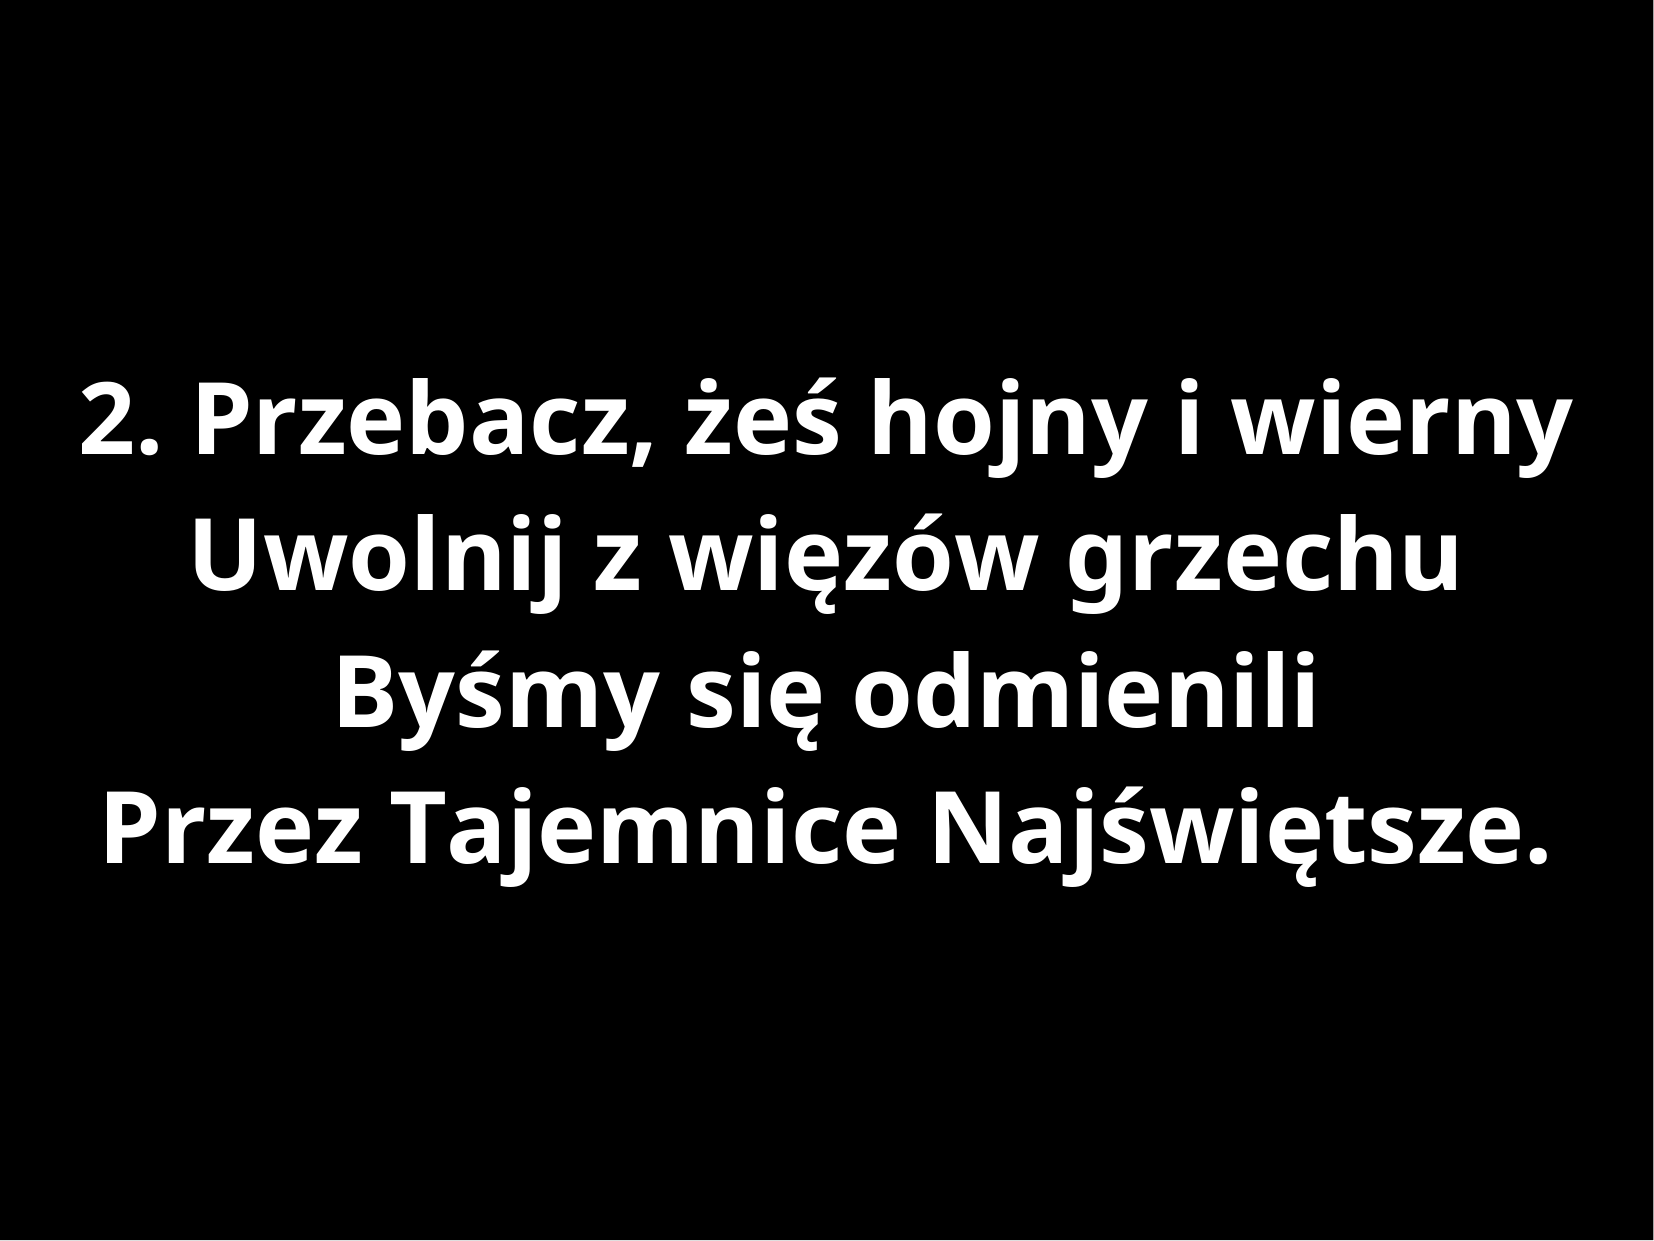

# 2. Przebacz, żeś hojny i wierny Uwolnij z więzów grzechu Byśmy się odmienili Przez Tajemnice Najświętsze.